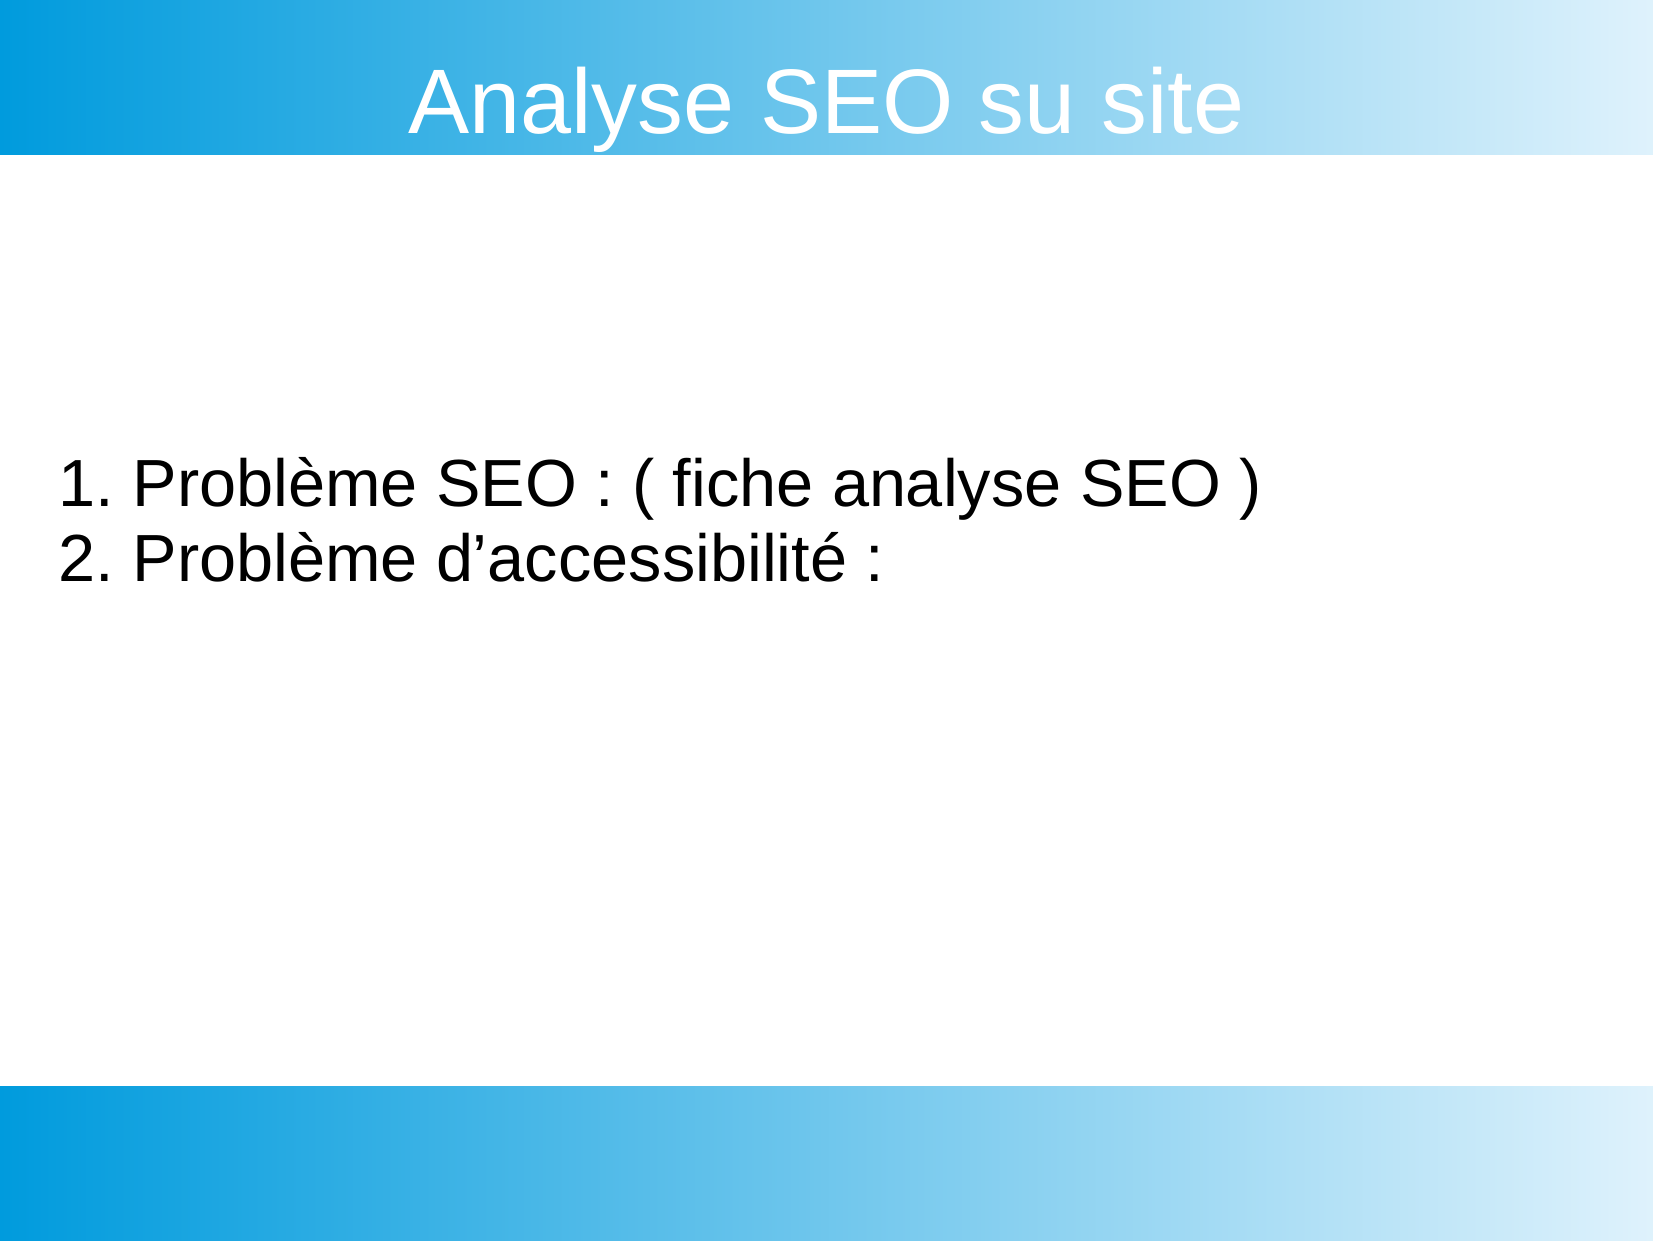

# Analyse SEO su site
1. Problème SEO : ( fiche analyse SEO )
2. Problème d’accessibilité :